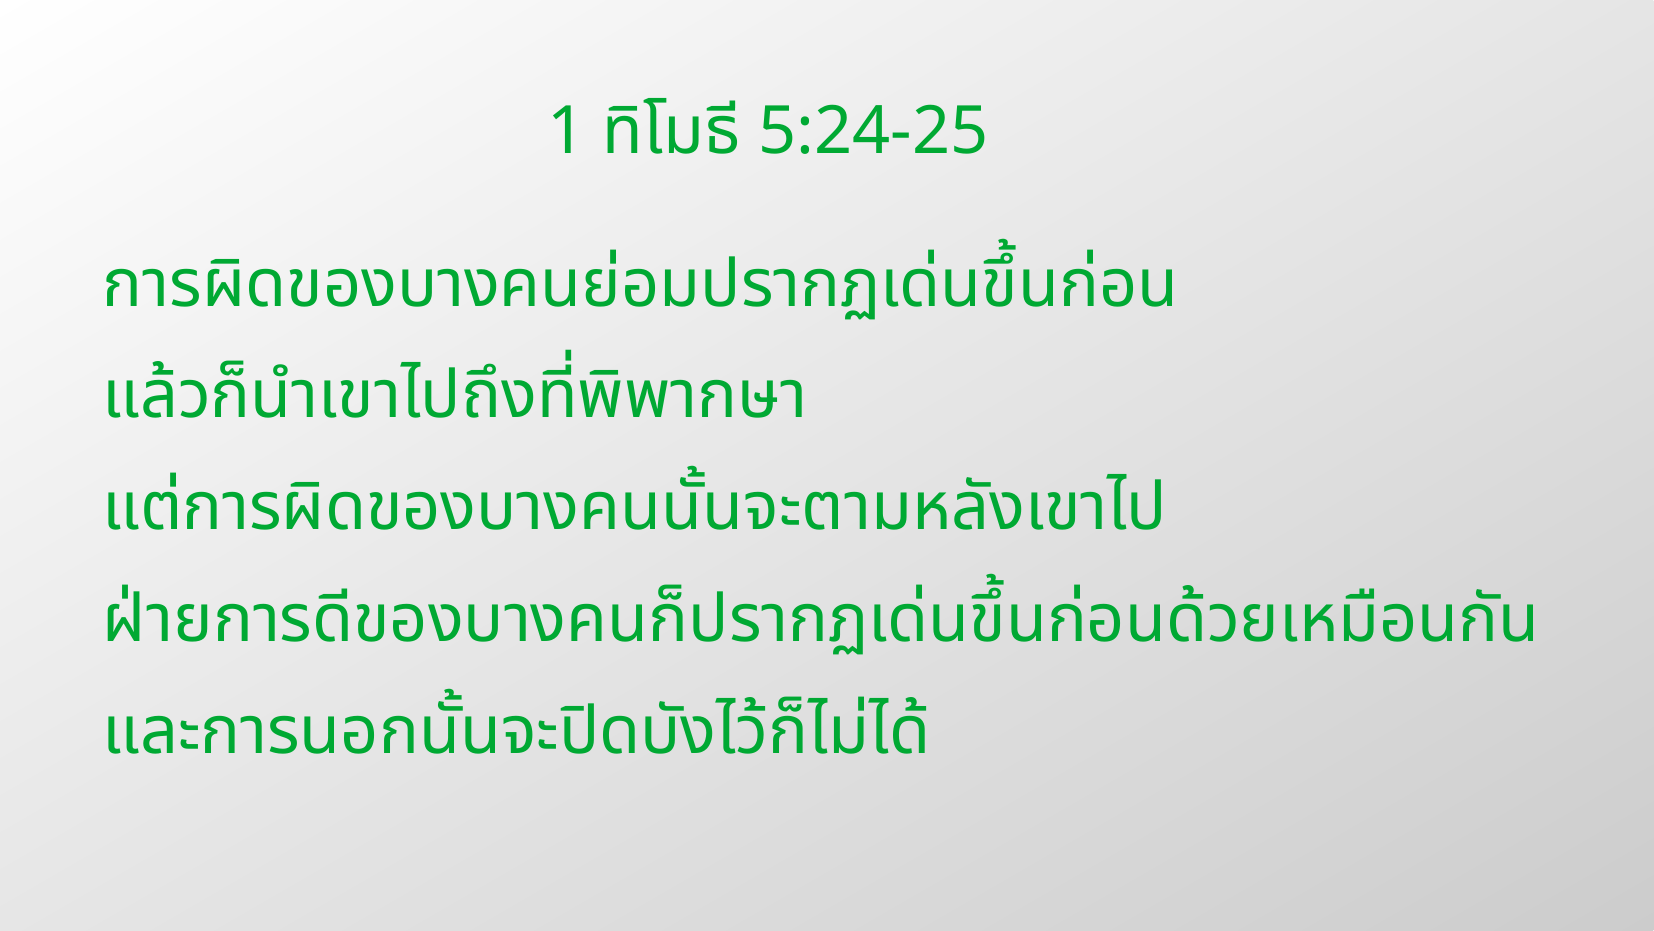

1 ทิโมธี 5:24-25
การผิดของบางคนย่อมปรากฏเด่นขึ้นก่อน
แล้วก็นำเขาไปถึงที่พิพากษา
แต่การผิดของบางคนนั้นจะตามหลังเขาไป
ฝ่ายการดีของบางคนก็ปรากฏเด่นขึ้นก่อนด้วยเหมือนกัน
และการนอกนั้นจะปิดบังไว้ก็ไม่ได้